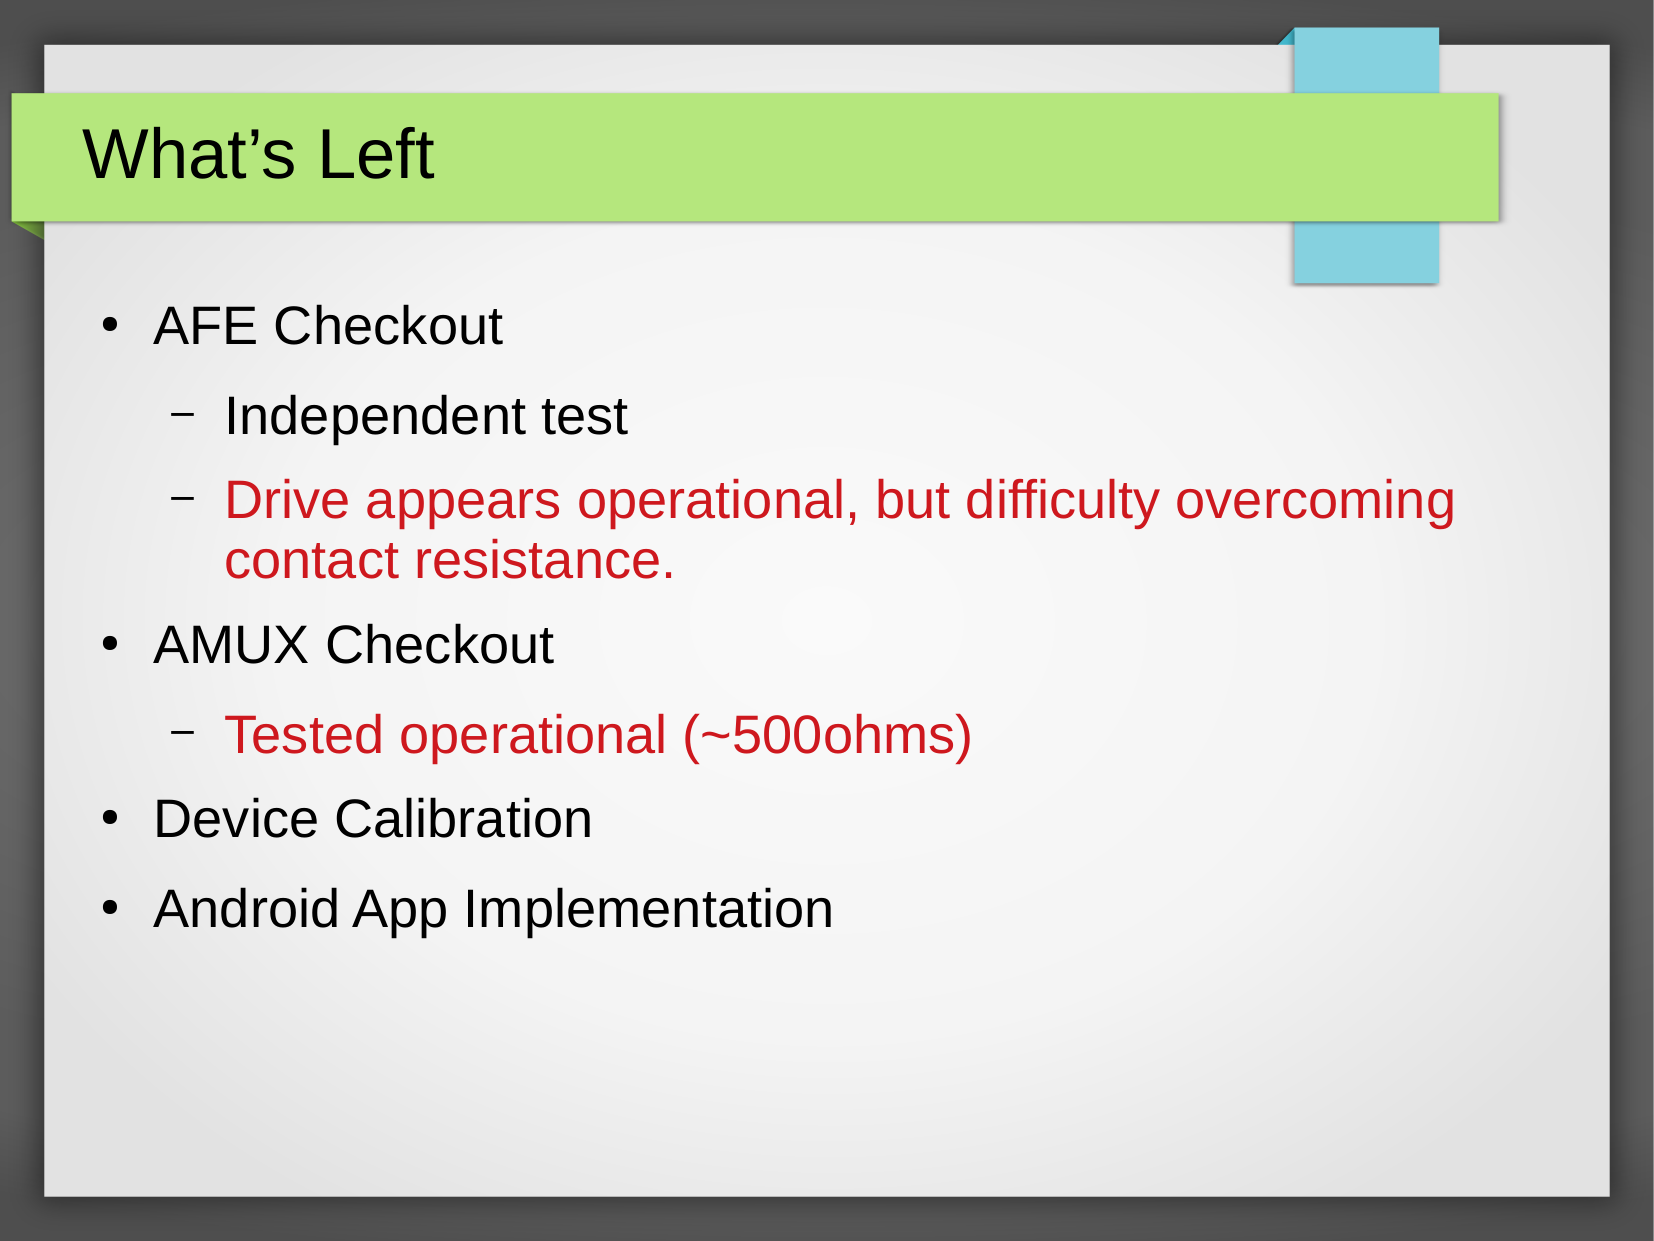

# What’s Left
AFE Checkout
Independent test
Drive appears operational, but difficulty overcoming contact resistance.
AMUX Checkout
Tested operational (~500ohms)
Device Calibration
Android App Implementation